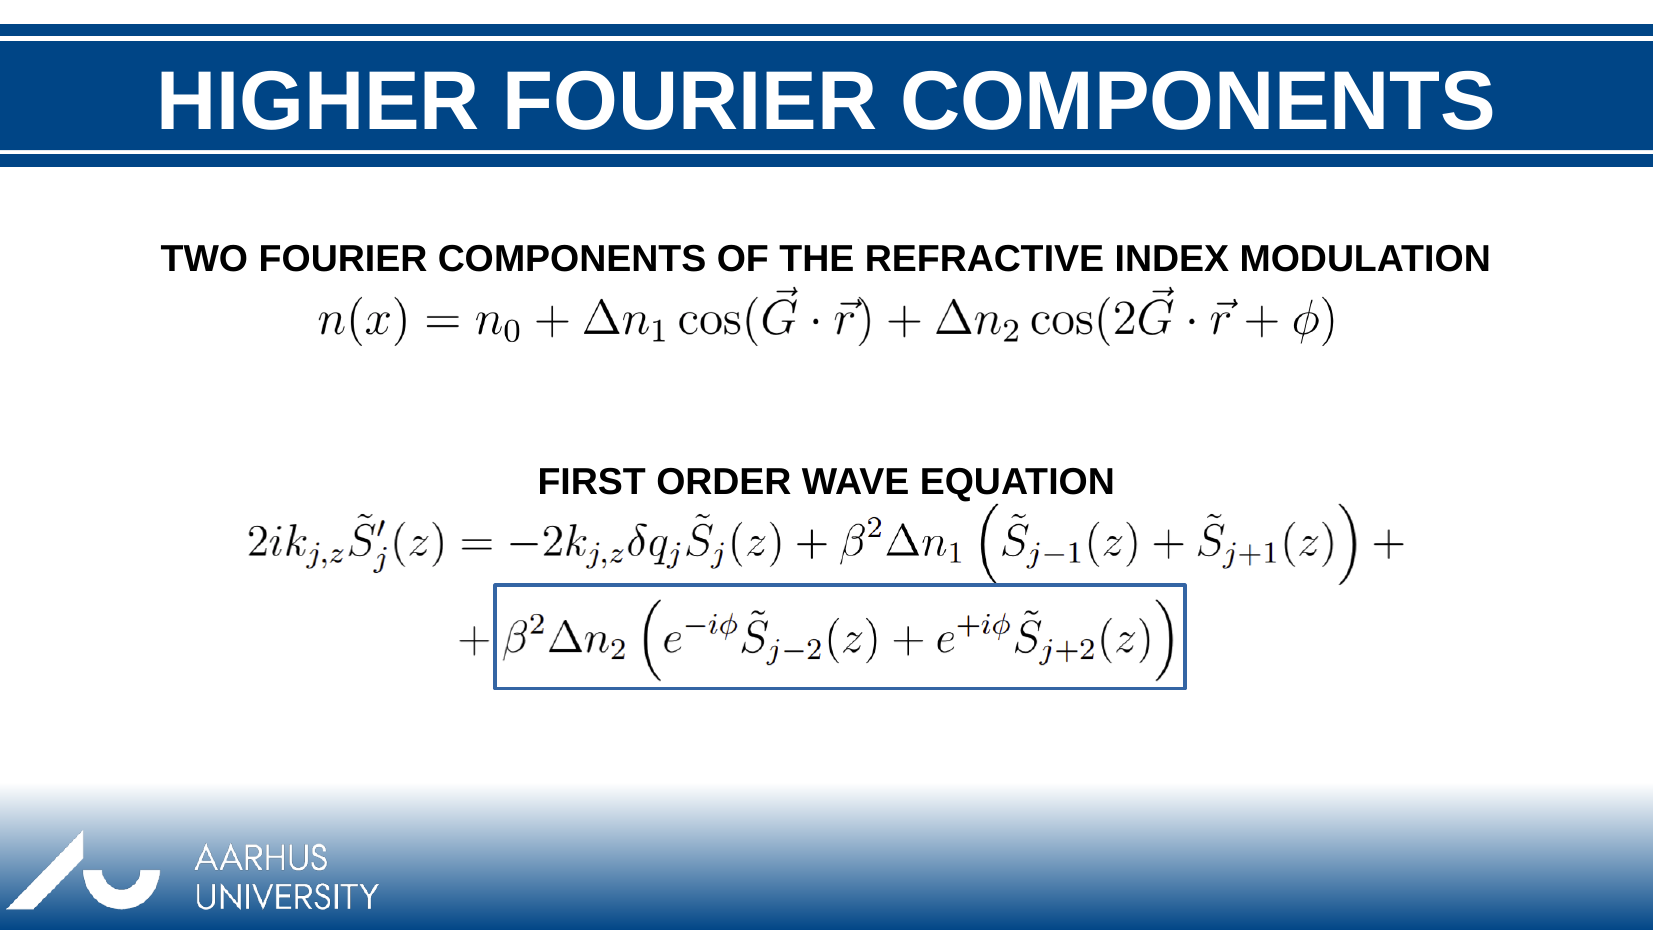

# HIGHER FOURIER COMPONENTS
TWO FOURIER COMPONENTS OF THE REFRACTIVE INDEX MODULATION
FIRST ORDER WAVE EQUATION